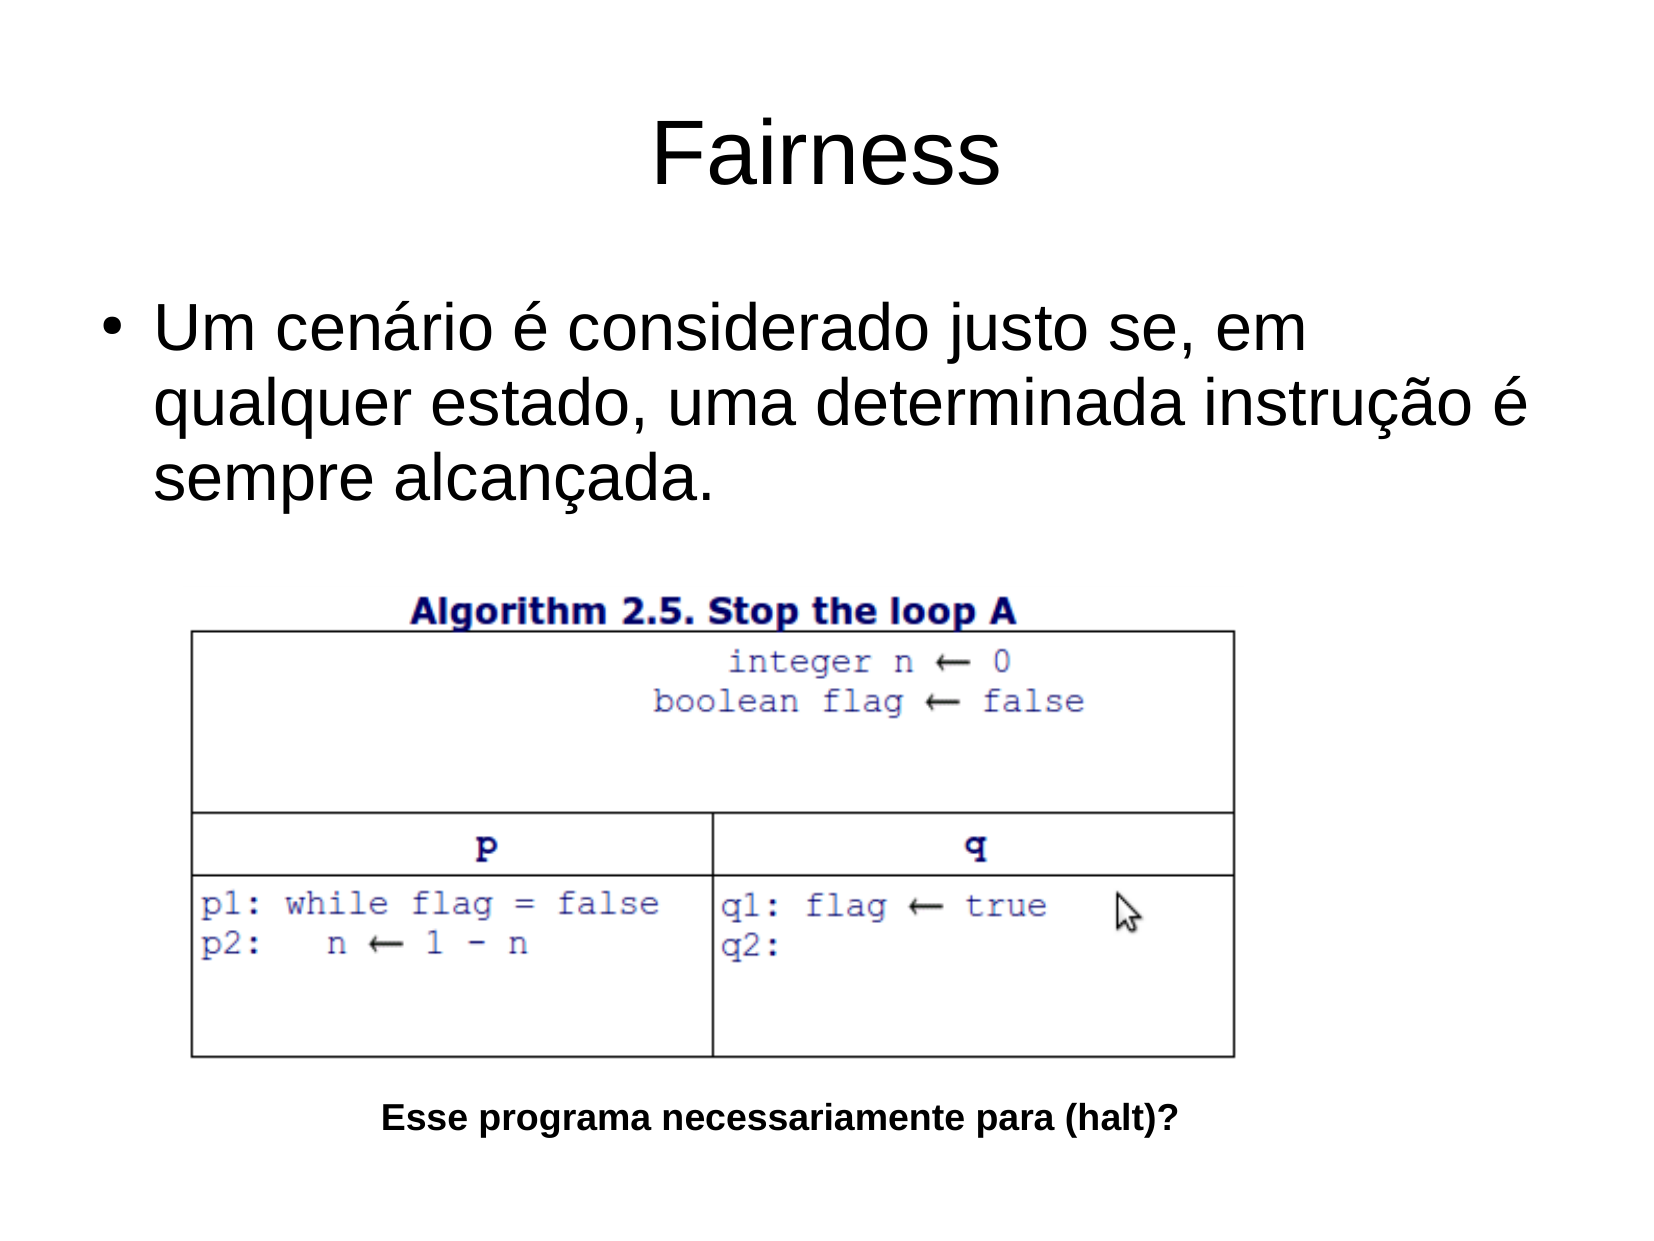

# Fairness
Um cenário é considerado justo se, em qualquer estado, uma determinada instrução é sempre alcançada.
Esse programa necessariamente para (halt)?